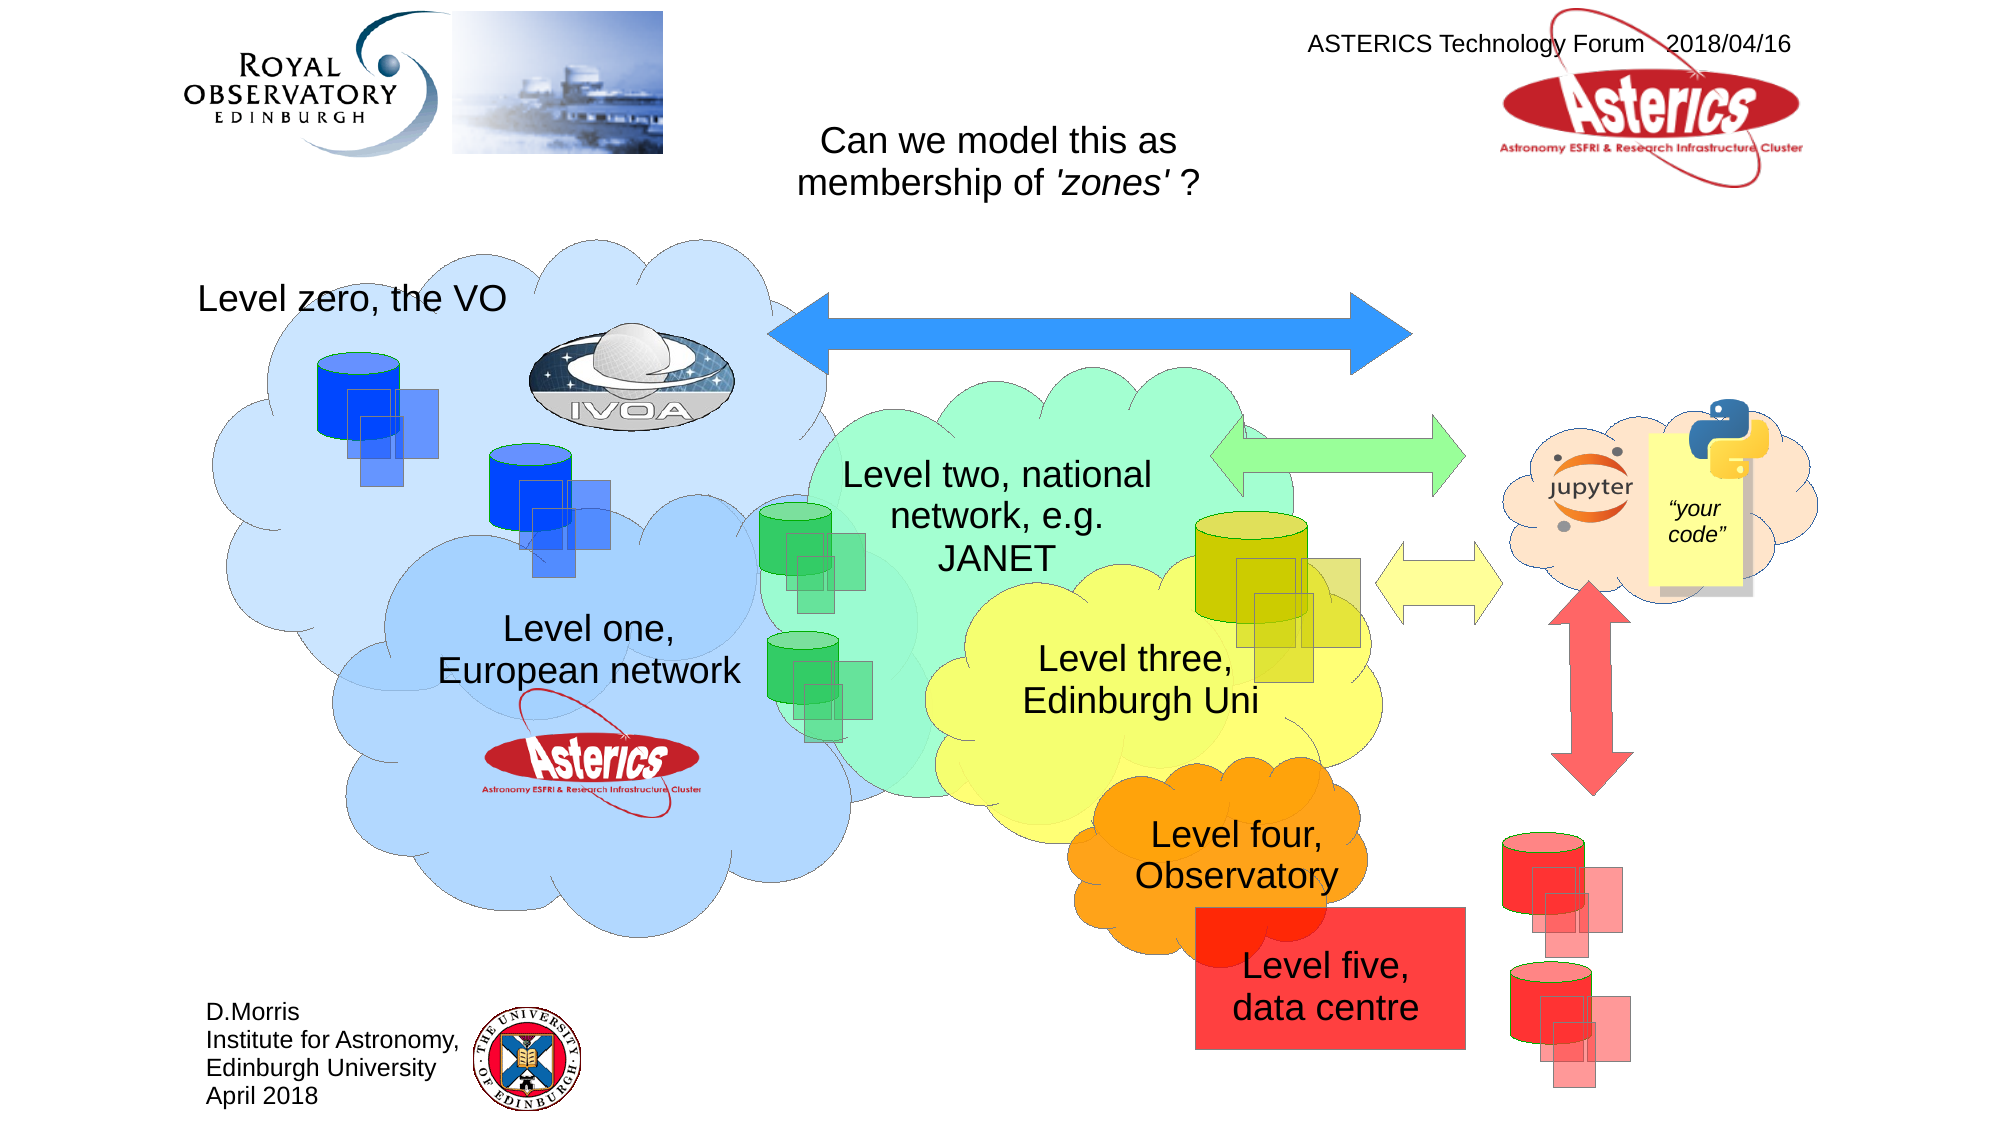

ASTERICS Technology Forum 2018/04/16
Can we model this as
membership of 'zones' ?
Level zero, the VO
“your code”
Level two, national network, e.g. JANET
Level one, European network
Level three, Edinburgh Uni
Level four,
Observatory
Level five,
data centre
D.Morris
Institute for Astronomy,
Edinburgh University
April 2018